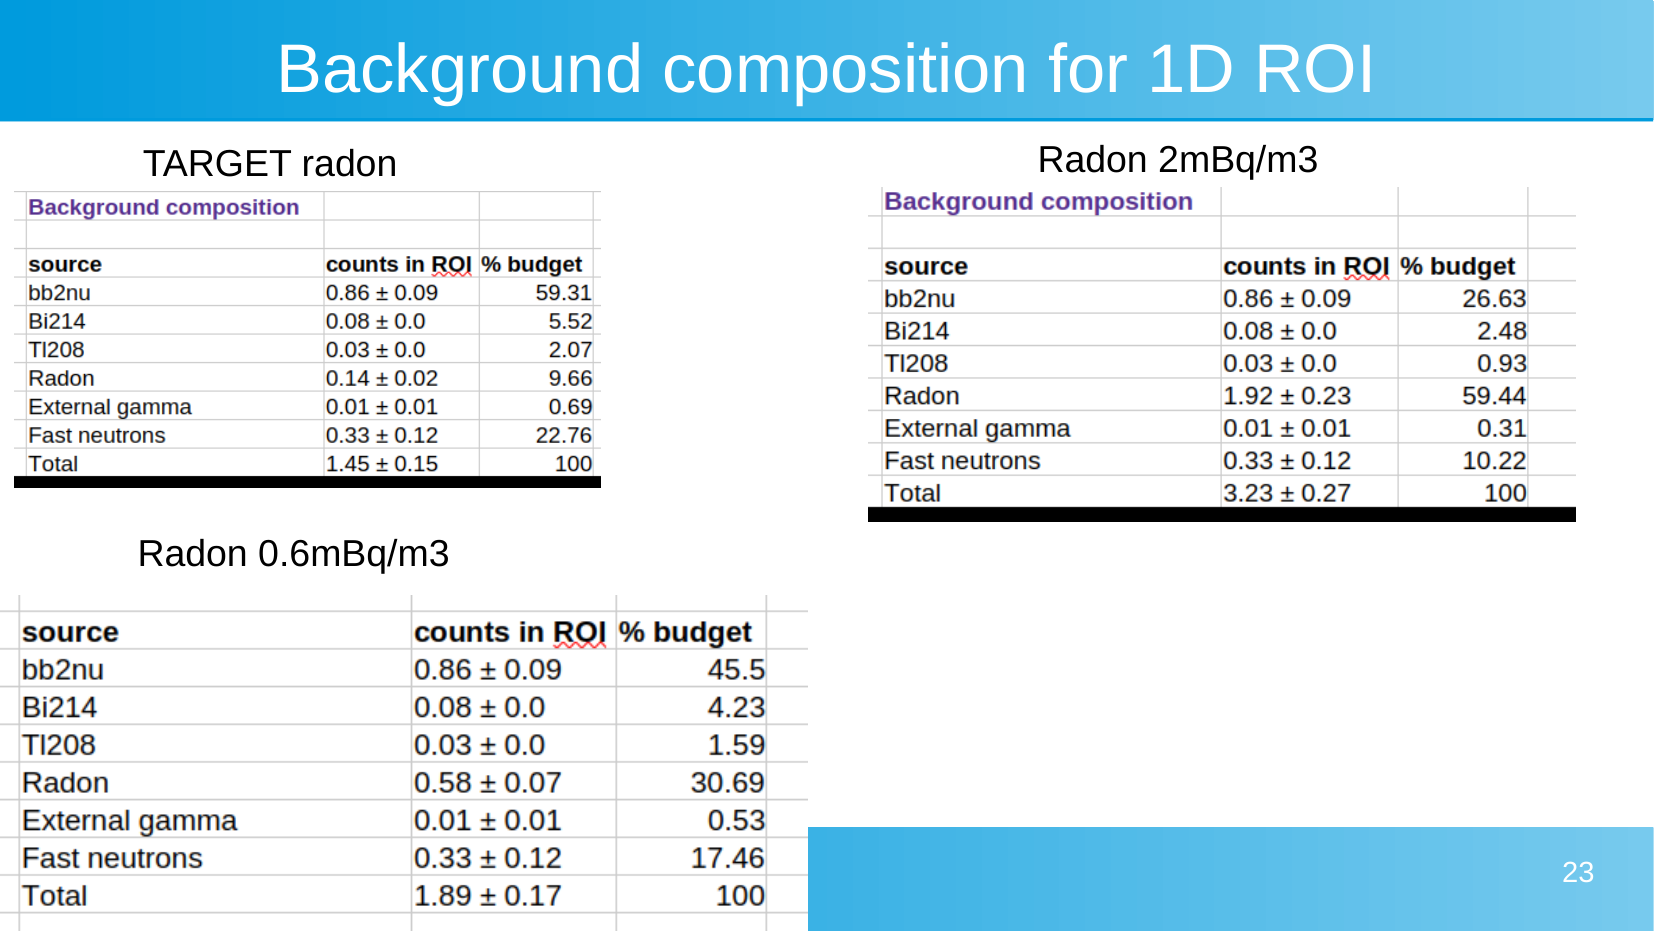

# Background composition for 1D ROI
 Radon 2mBq/m3
TARGET radon
 Radon 0.6mBq/m3
23